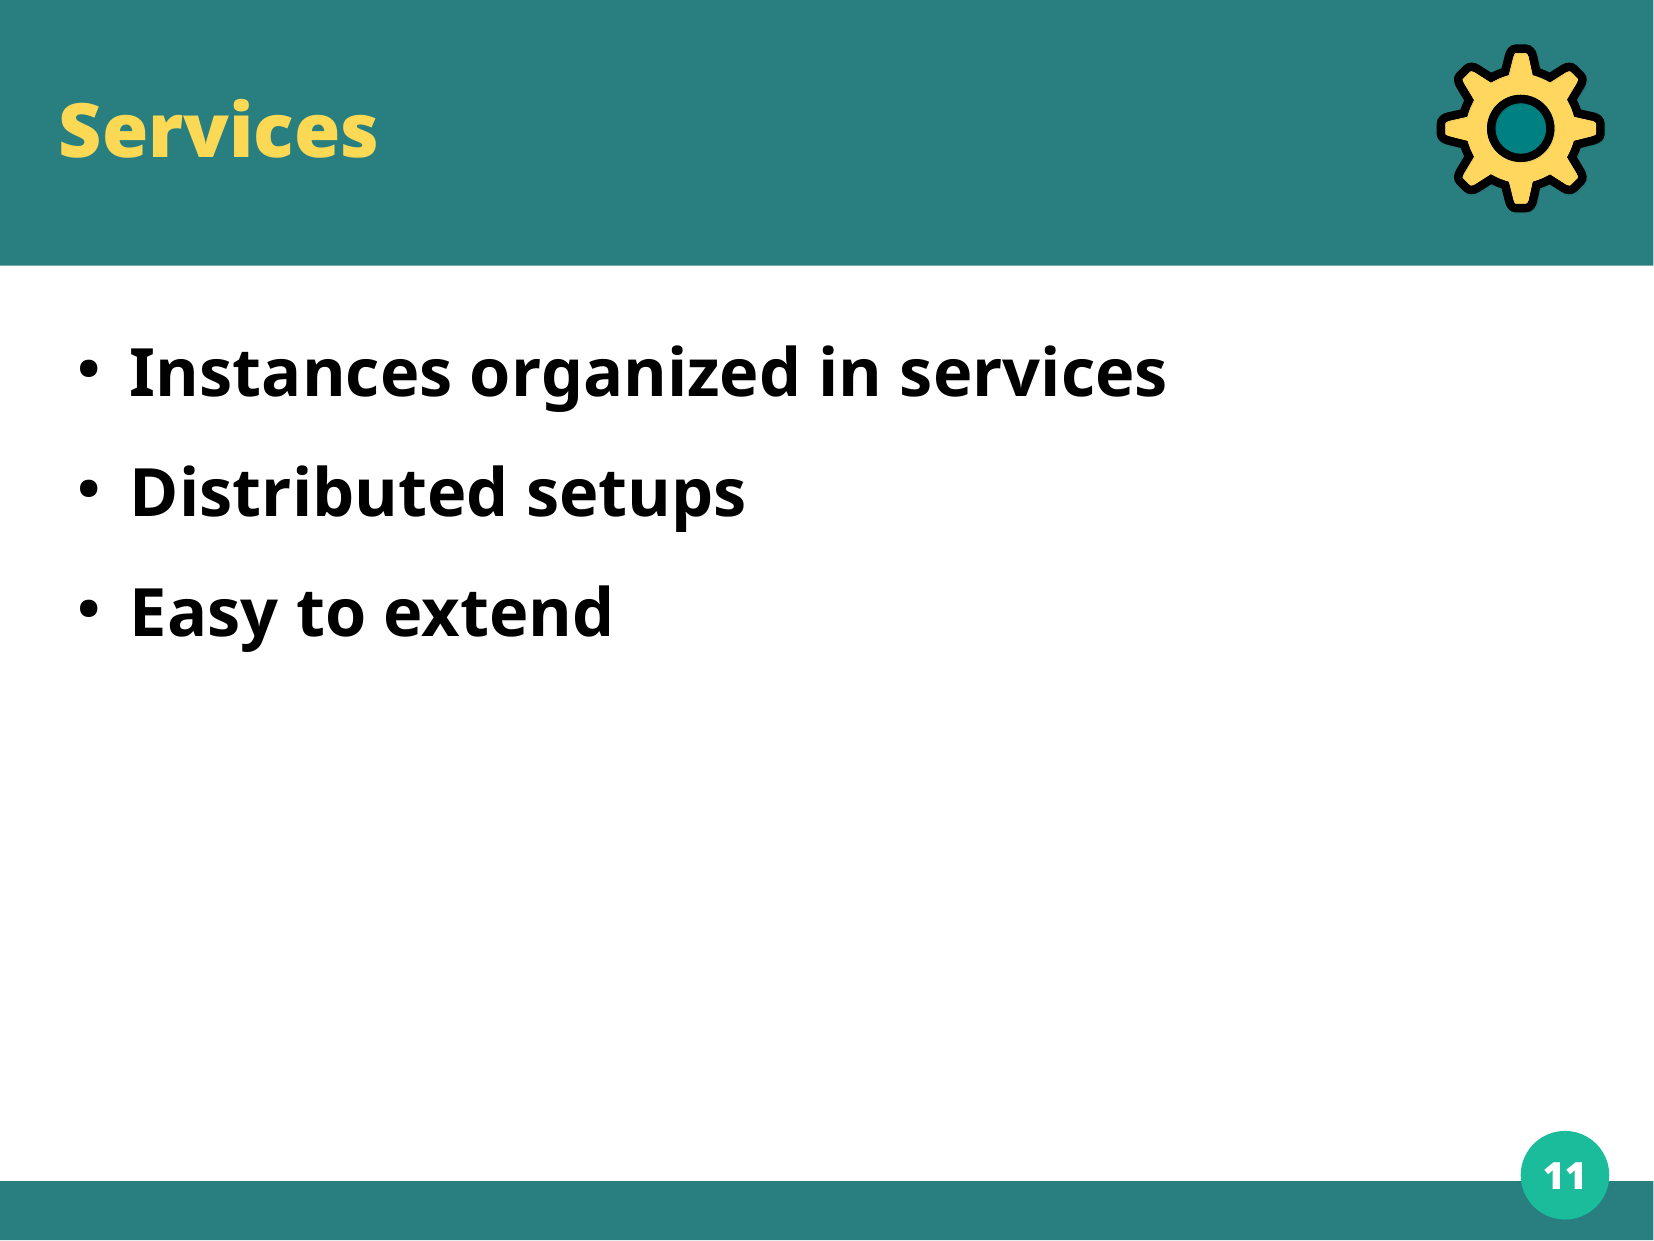

# Services
Instances organized in services
Distributed setups
Easy to extend
11